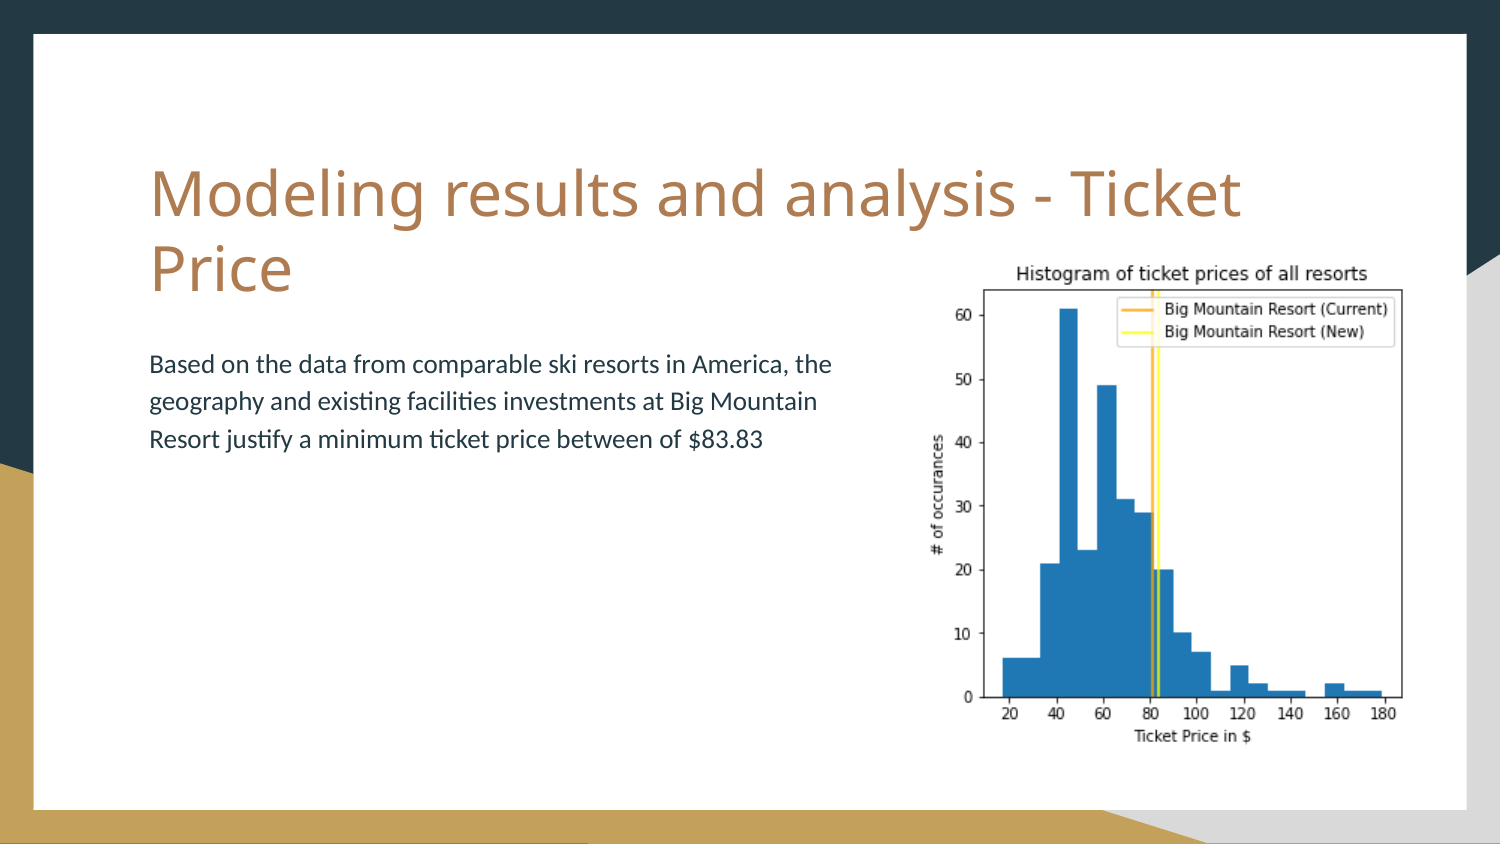

# Modeling results and analysis - Ticket Price
Based on the data from comparable ski resorts in America, the geography and existing facilities investments at Big Mountain Resort justify a minimum ticket price between of $83.83